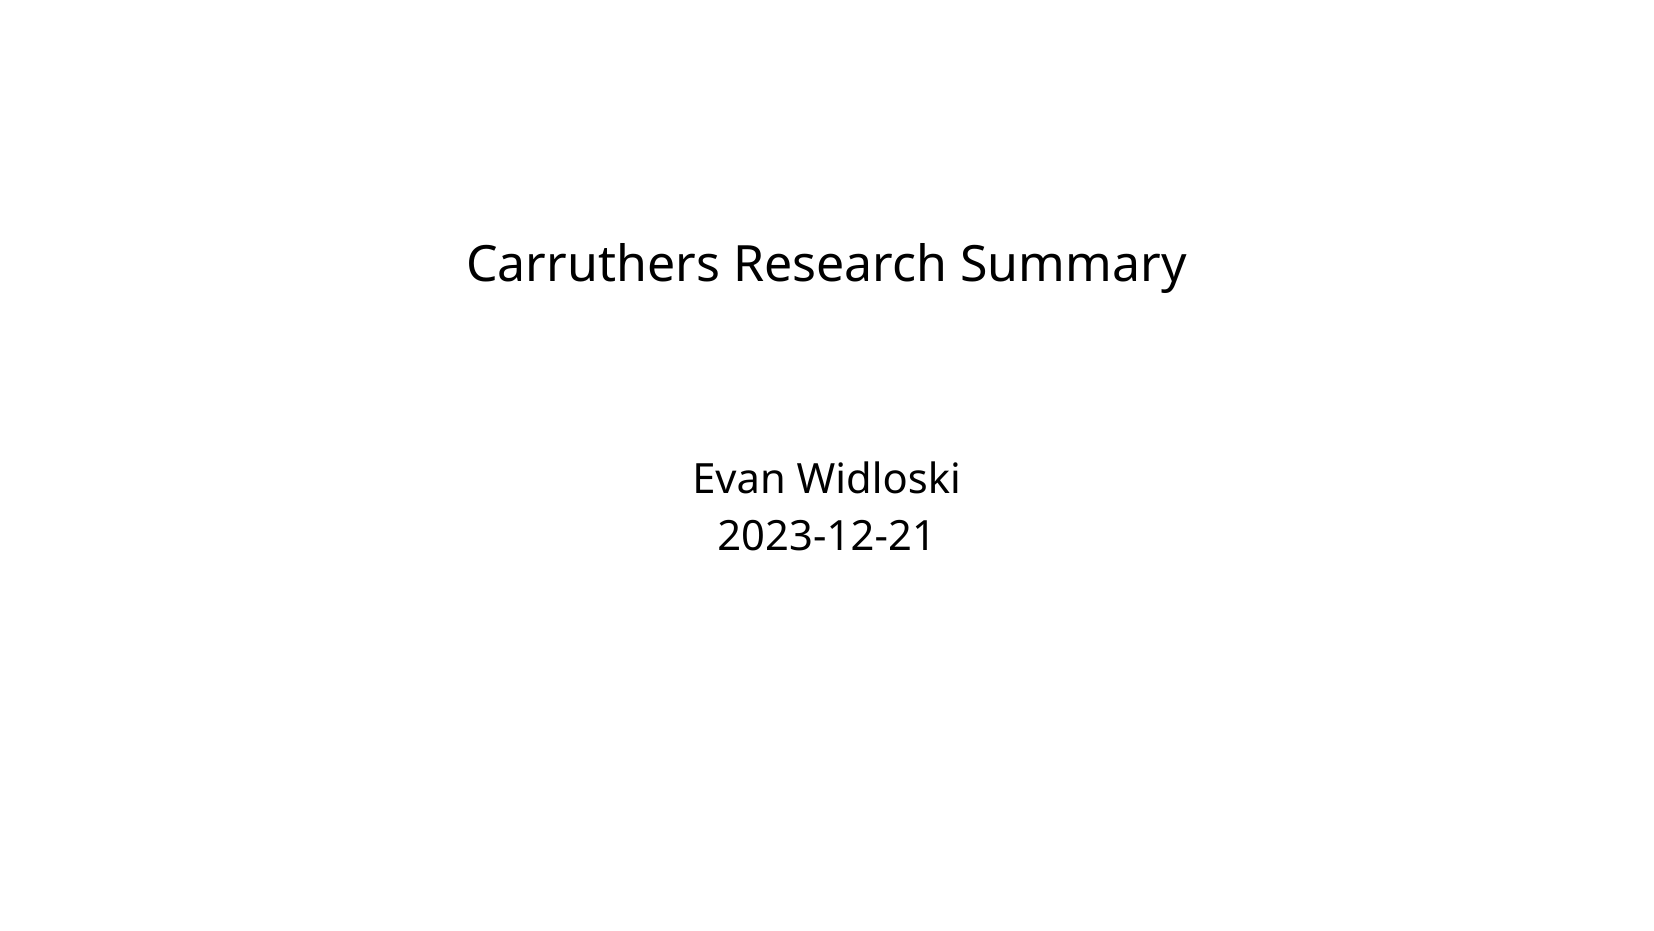

Evan Widloski
2023-12-21
# Carruthers Research Summary